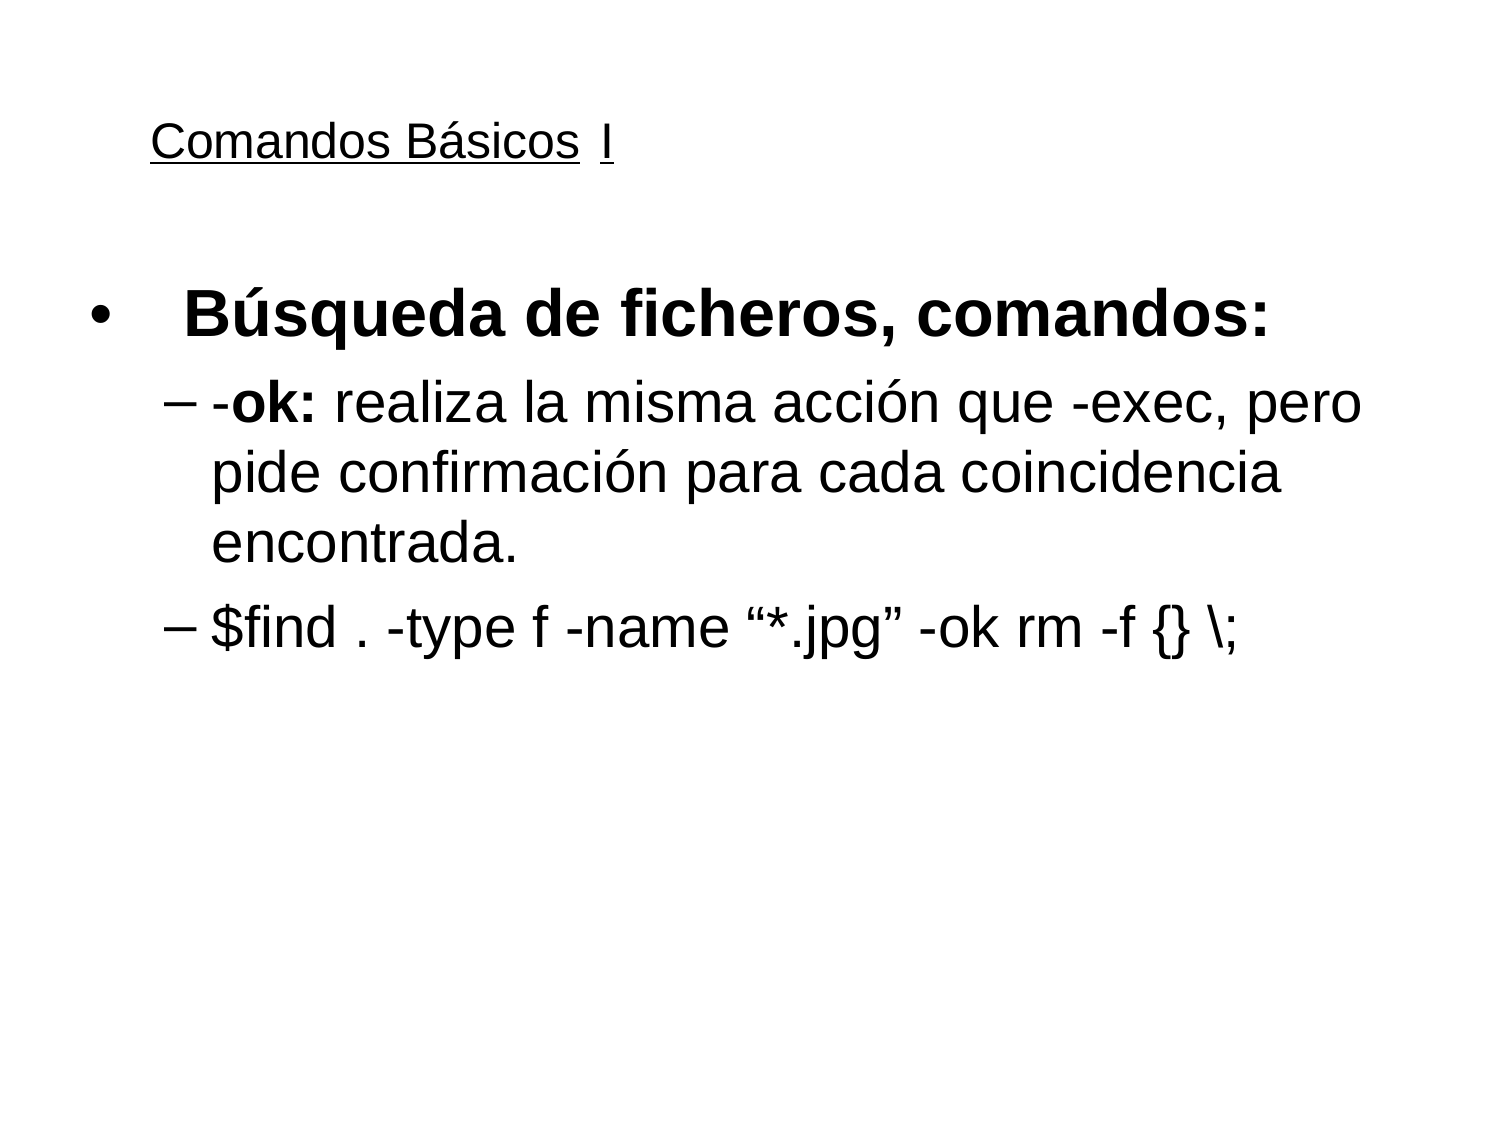

# Comandos Básicos	I
•	Búsqueda de ficheros, comandos:
-ok: realiza la misma acción que -exec, pero pide confirmación para cada coincidencia encontrada.
$find . -type f -name “*.jpg” -ok rm -f {} \;